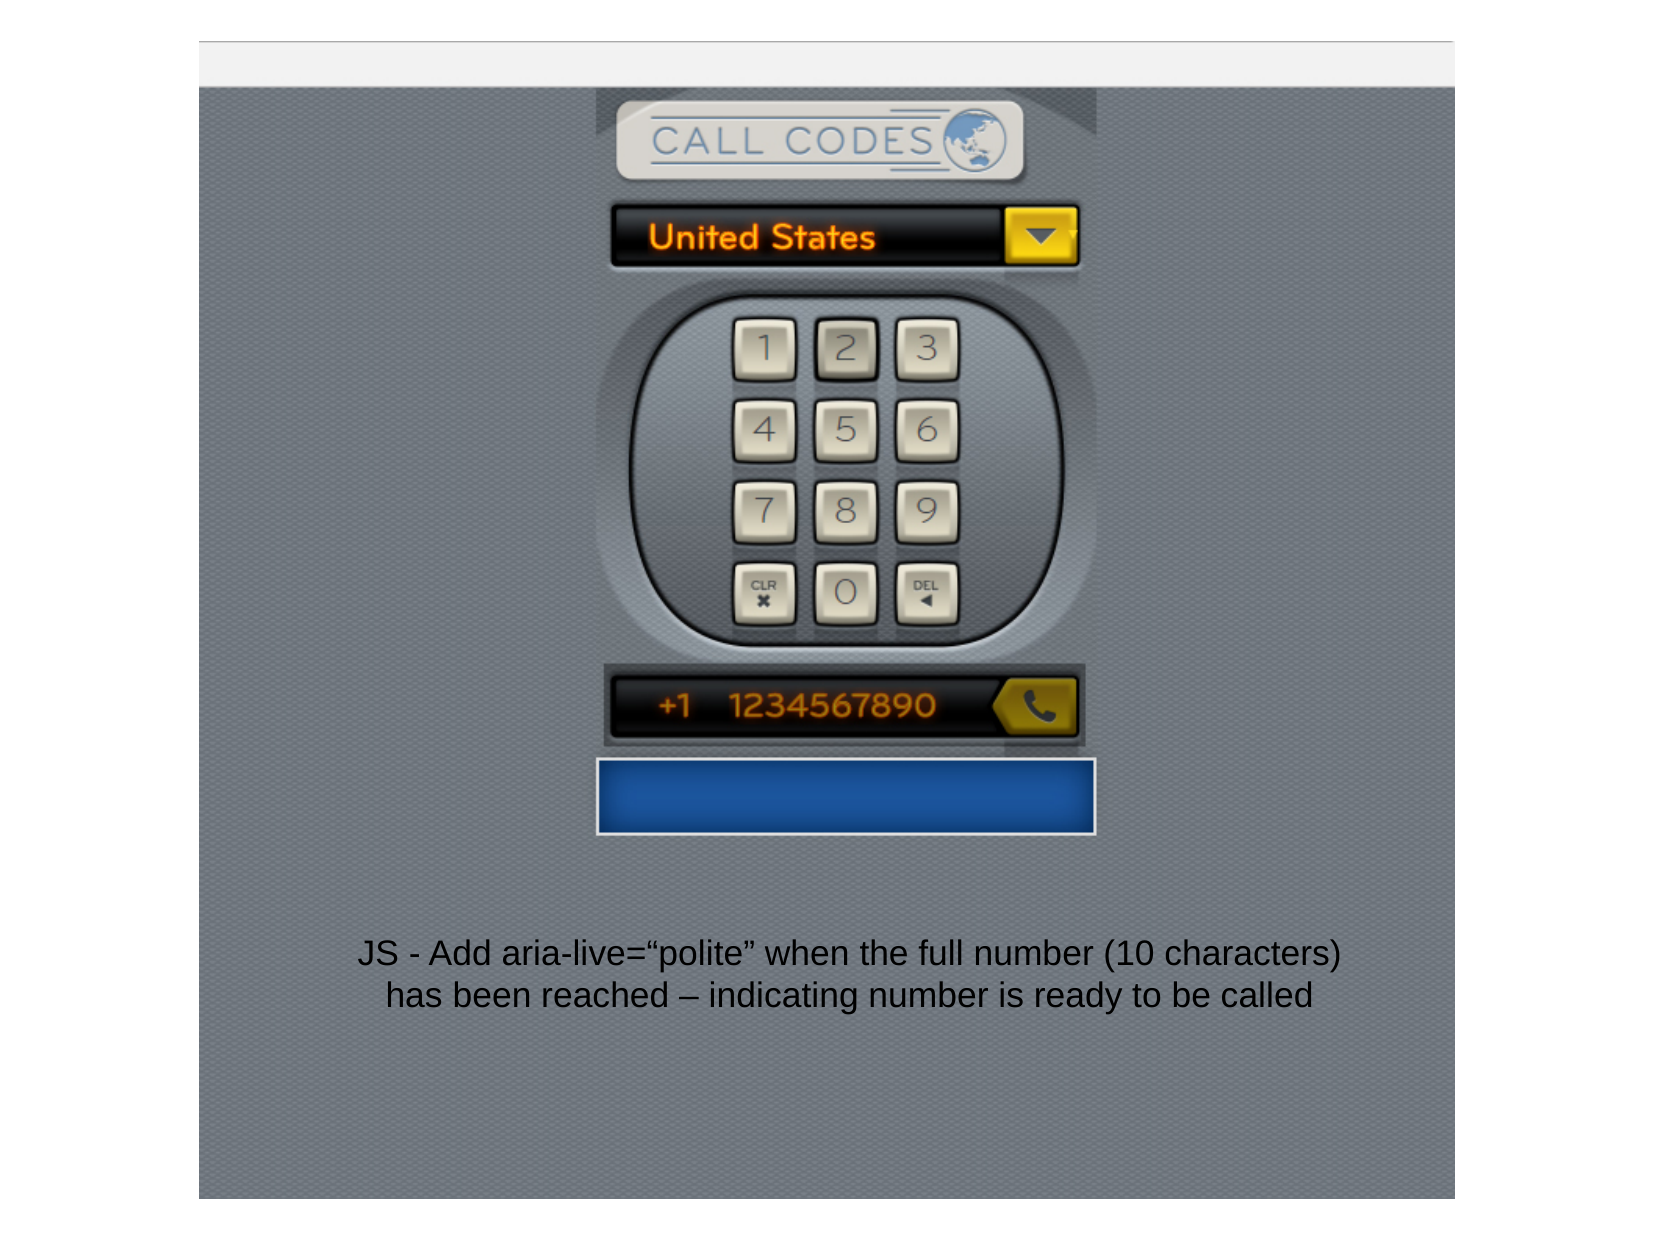

JS - Add aria-live=“polite” when the full number (10 characters) has been reached – indicating number is ready to be called